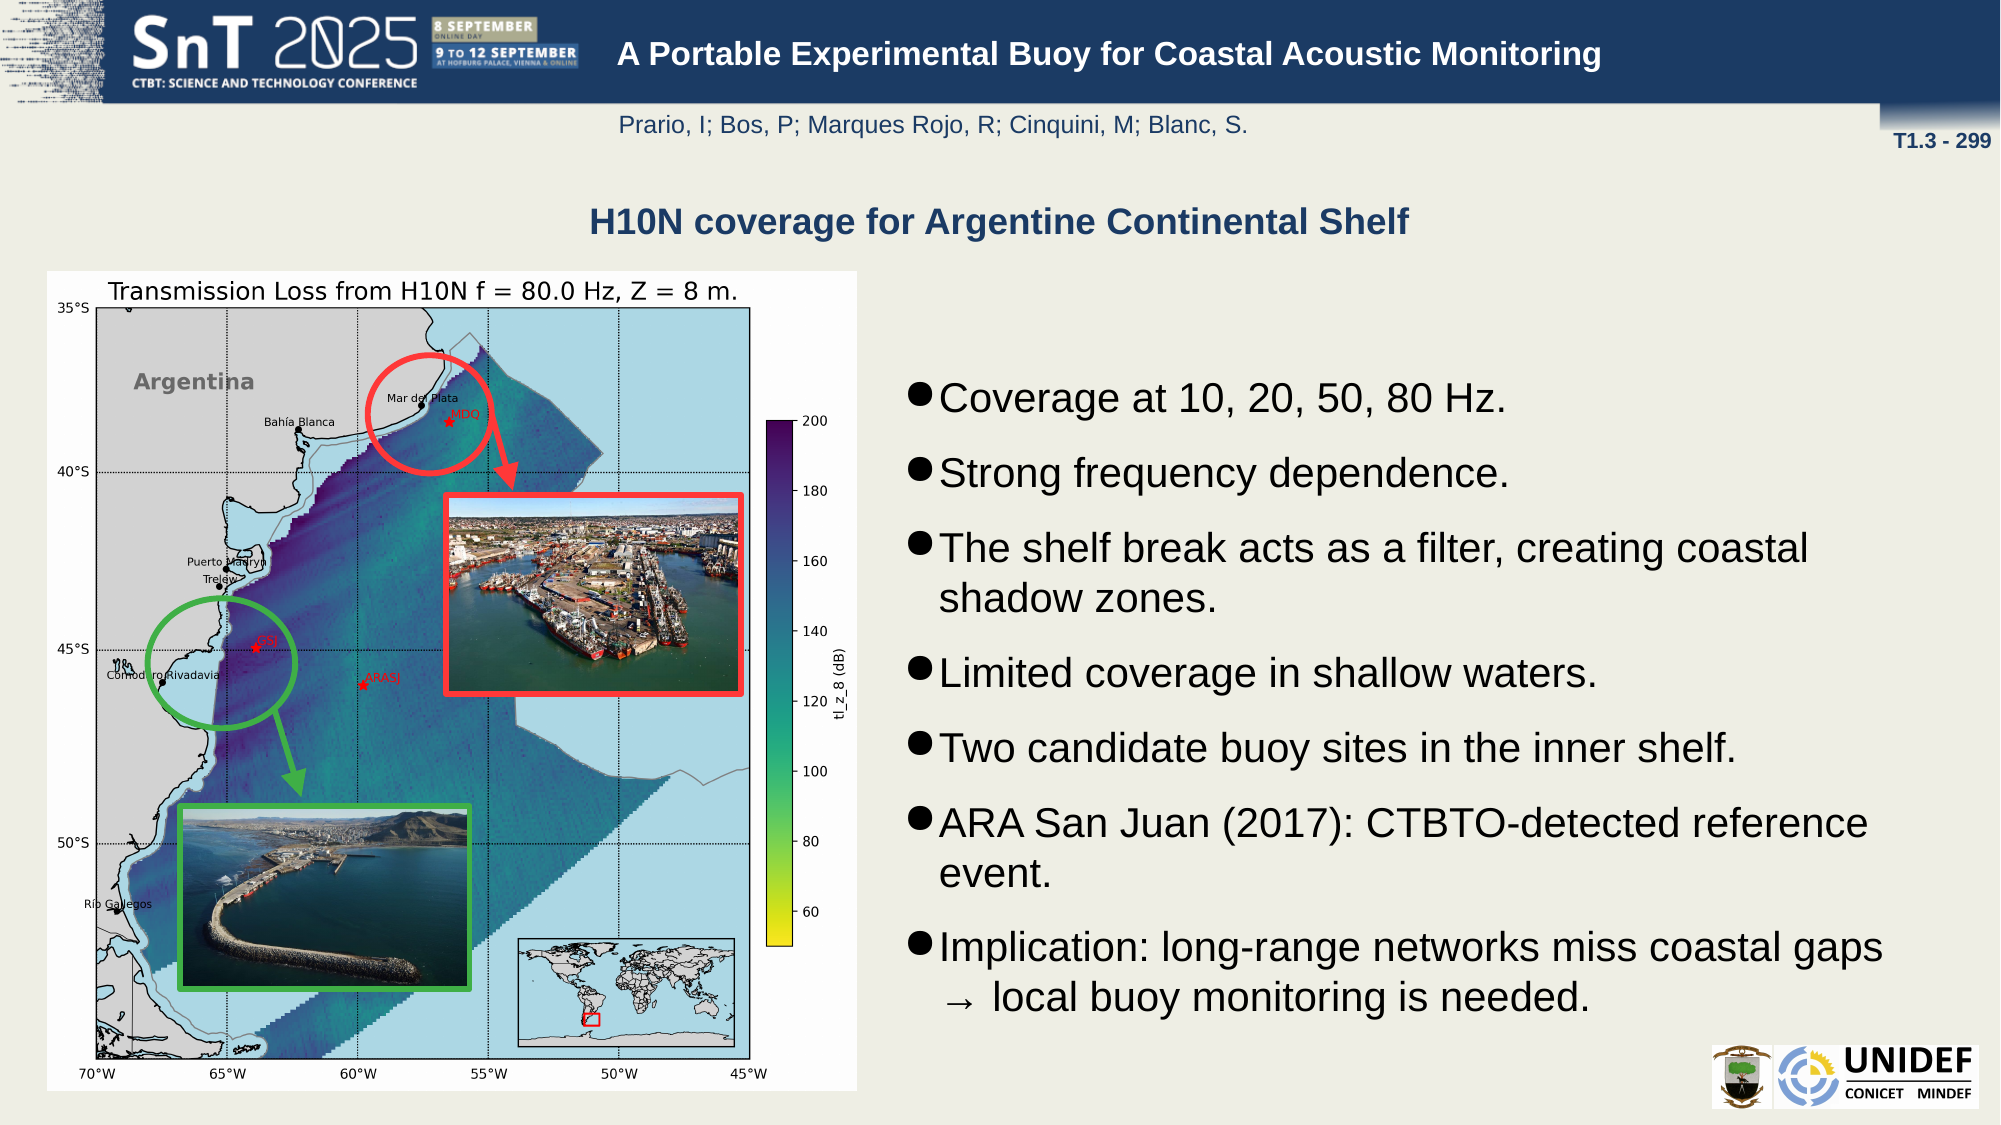

T1.3 - 299
A Portable Experimental Buoy for Coastal Acoustic Monitoring
Prario, I; Bos, P; Marques Rojo, R; Cinquini, M; Blanc, S.
H10N coverage for Argentine Continental Shelf
Coverage at 10, 20, 50, 80 Hz.
Strong frequency dependence.
The shelf break acts as a filter, creating coastal shadow zones.
Limited coverage in shallow waters.
Two candidate buoy sites in the inner shelf.
ARA San Juan (2017): CTBTO-detected reference event.
Implication: long-range networks miss coastal gaps → local buoy monitoring is needed.